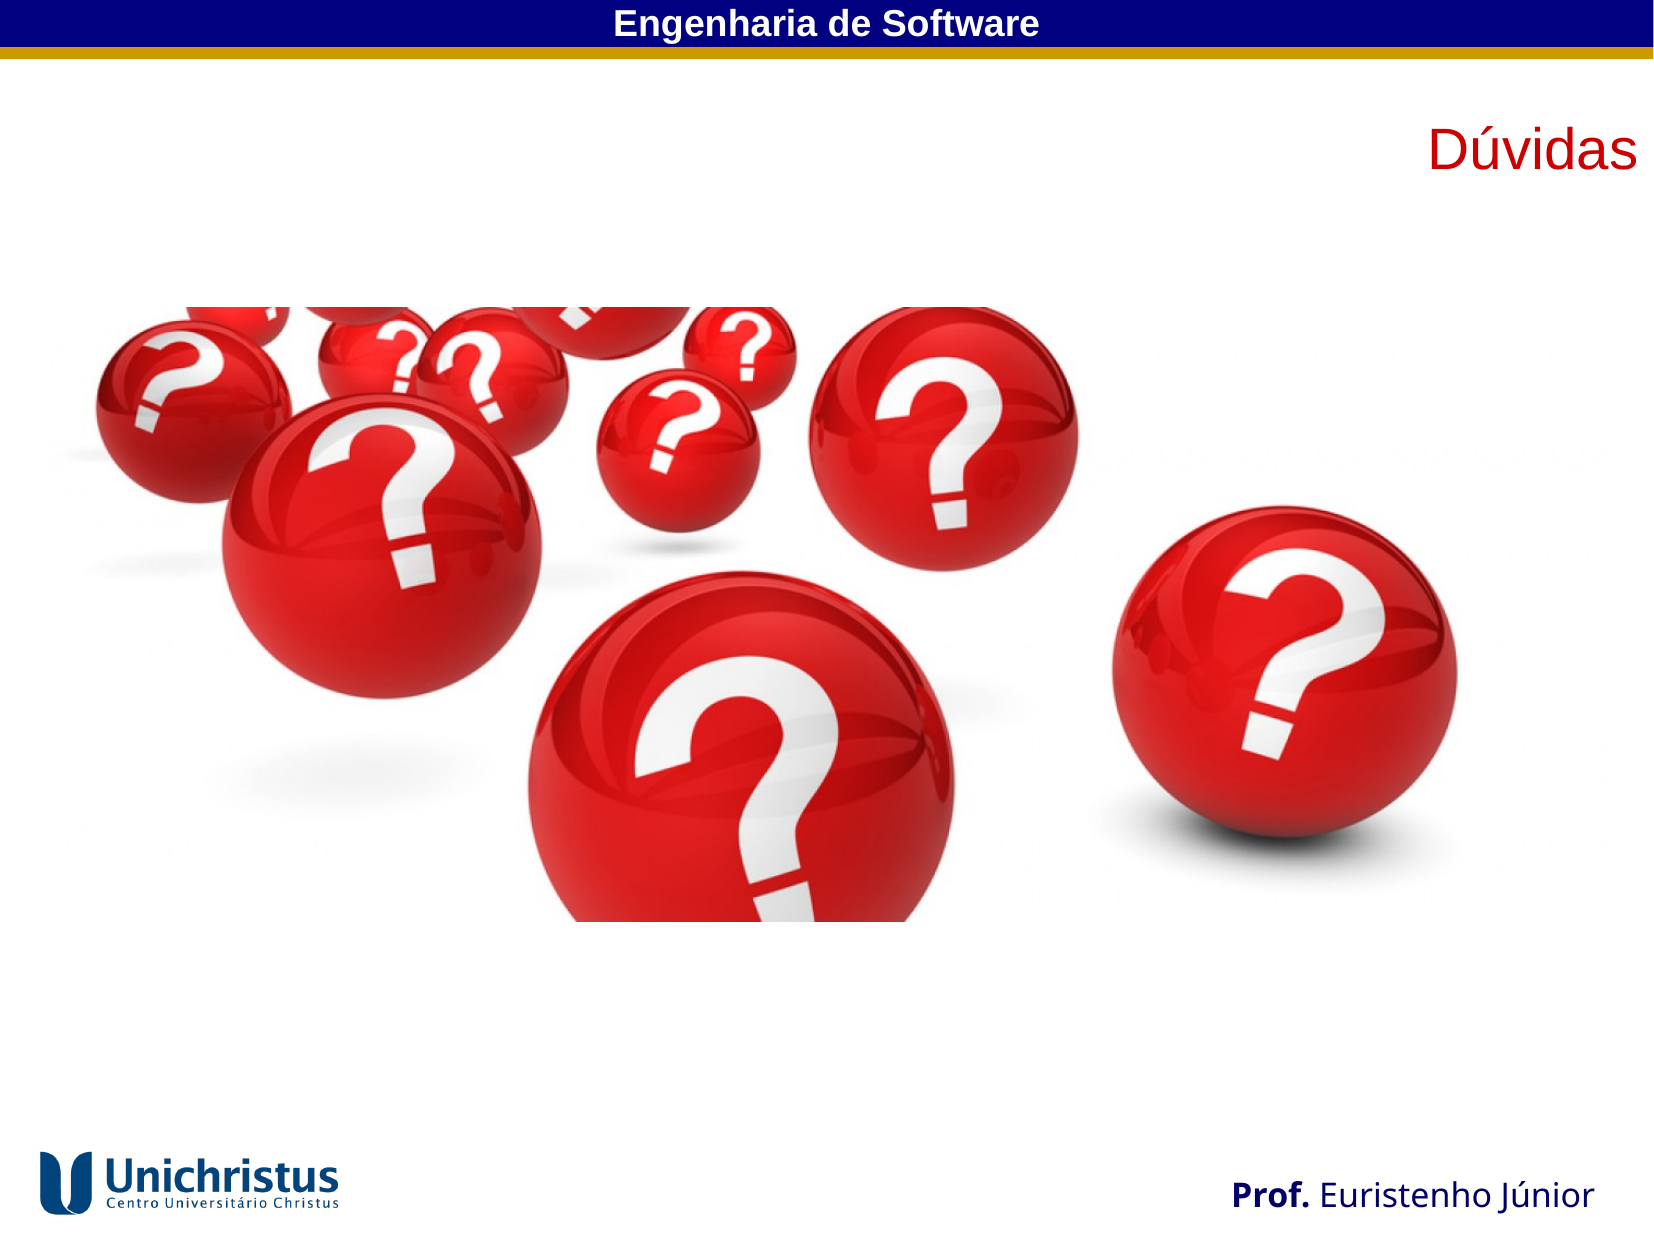

Engenharia de Software
Dúvidas
Prof. Euristenho Júnior